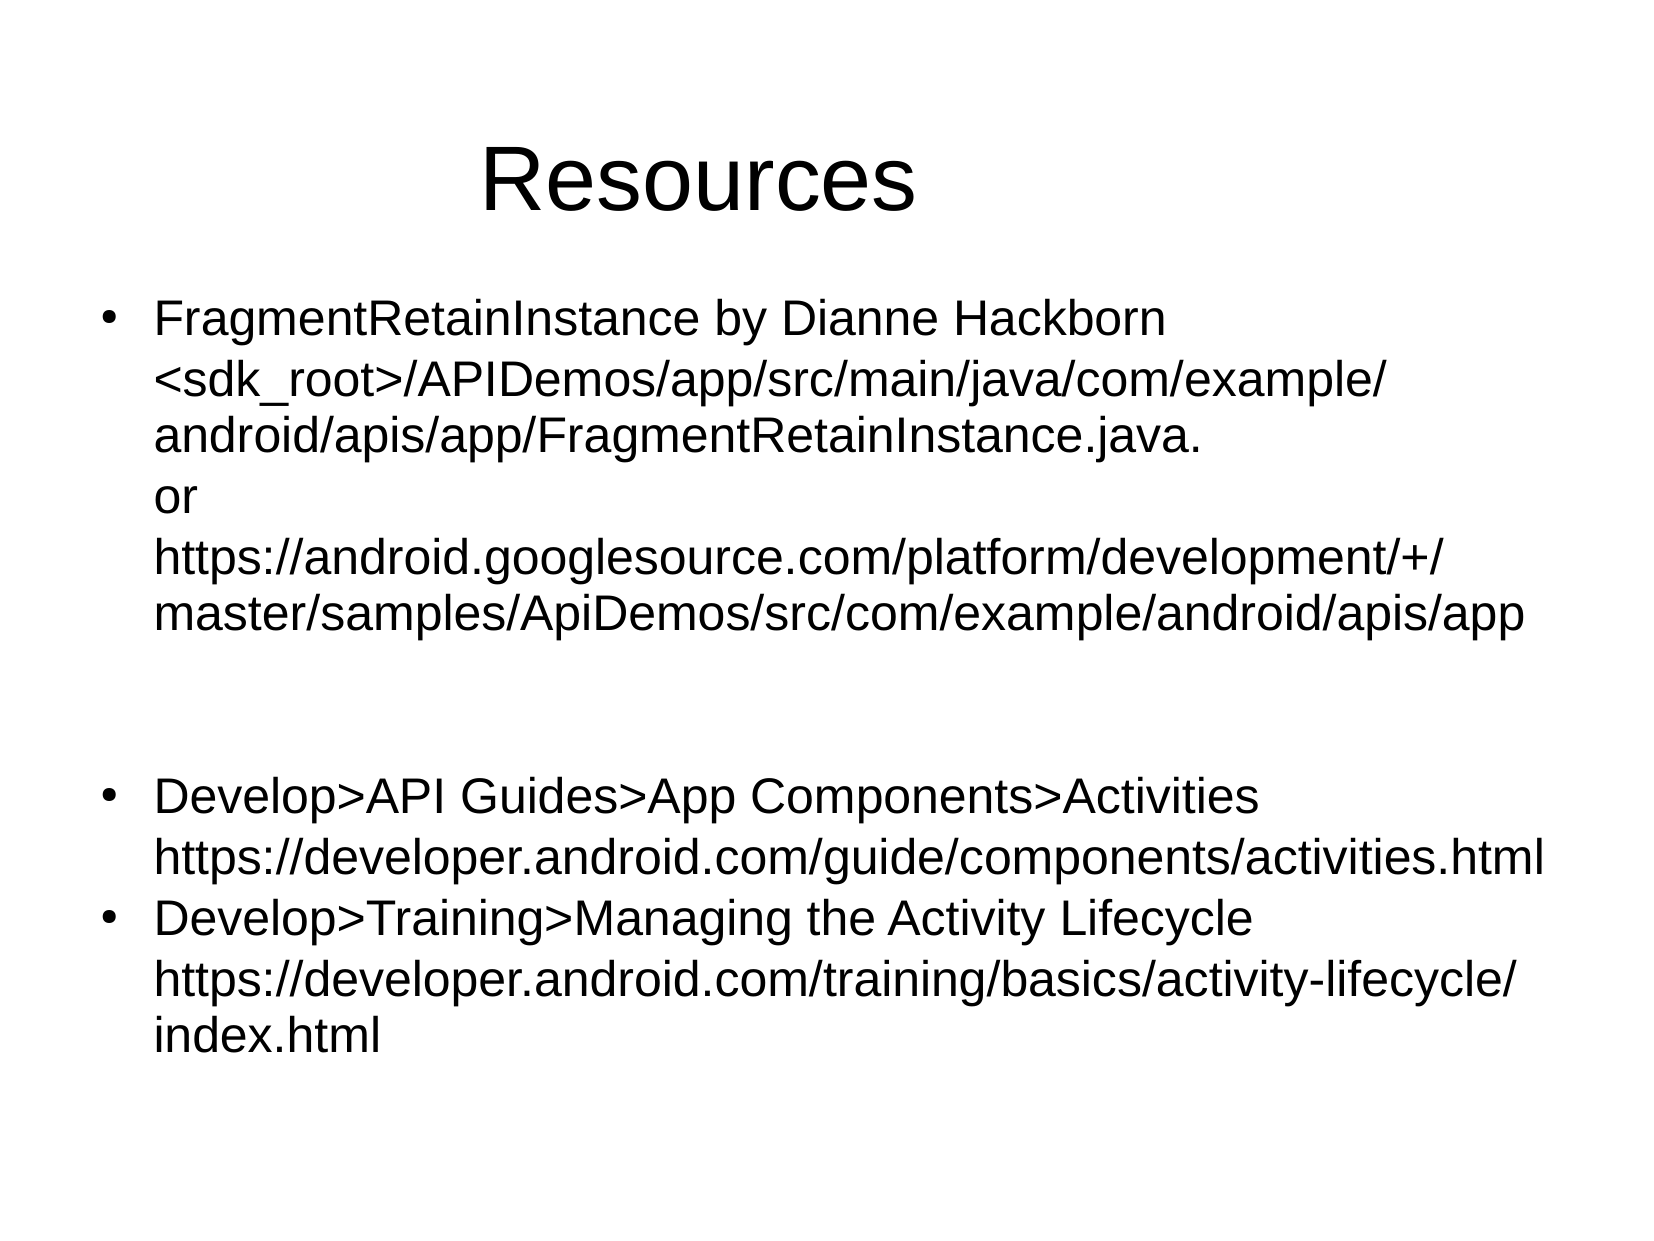

# Resources
FragmentRetainInstance by Dianne Hackborn
<sdk_root>/APIDemos/app/src/main/java/com/example/android/apis/app/FragmentRetainInstance.java.
or
https://android.googlesource.com/platform/development/+/master/samples/ApiDemos/src/com/example/android/apis/app
Develop>API Guides>App Components>Activities
https://developer.android.com/guide/components/activities.html
Develop>Training>Managing the Activity Lifecycle
https://developer.android.com/training/basics/activity-lifecycle/index.html